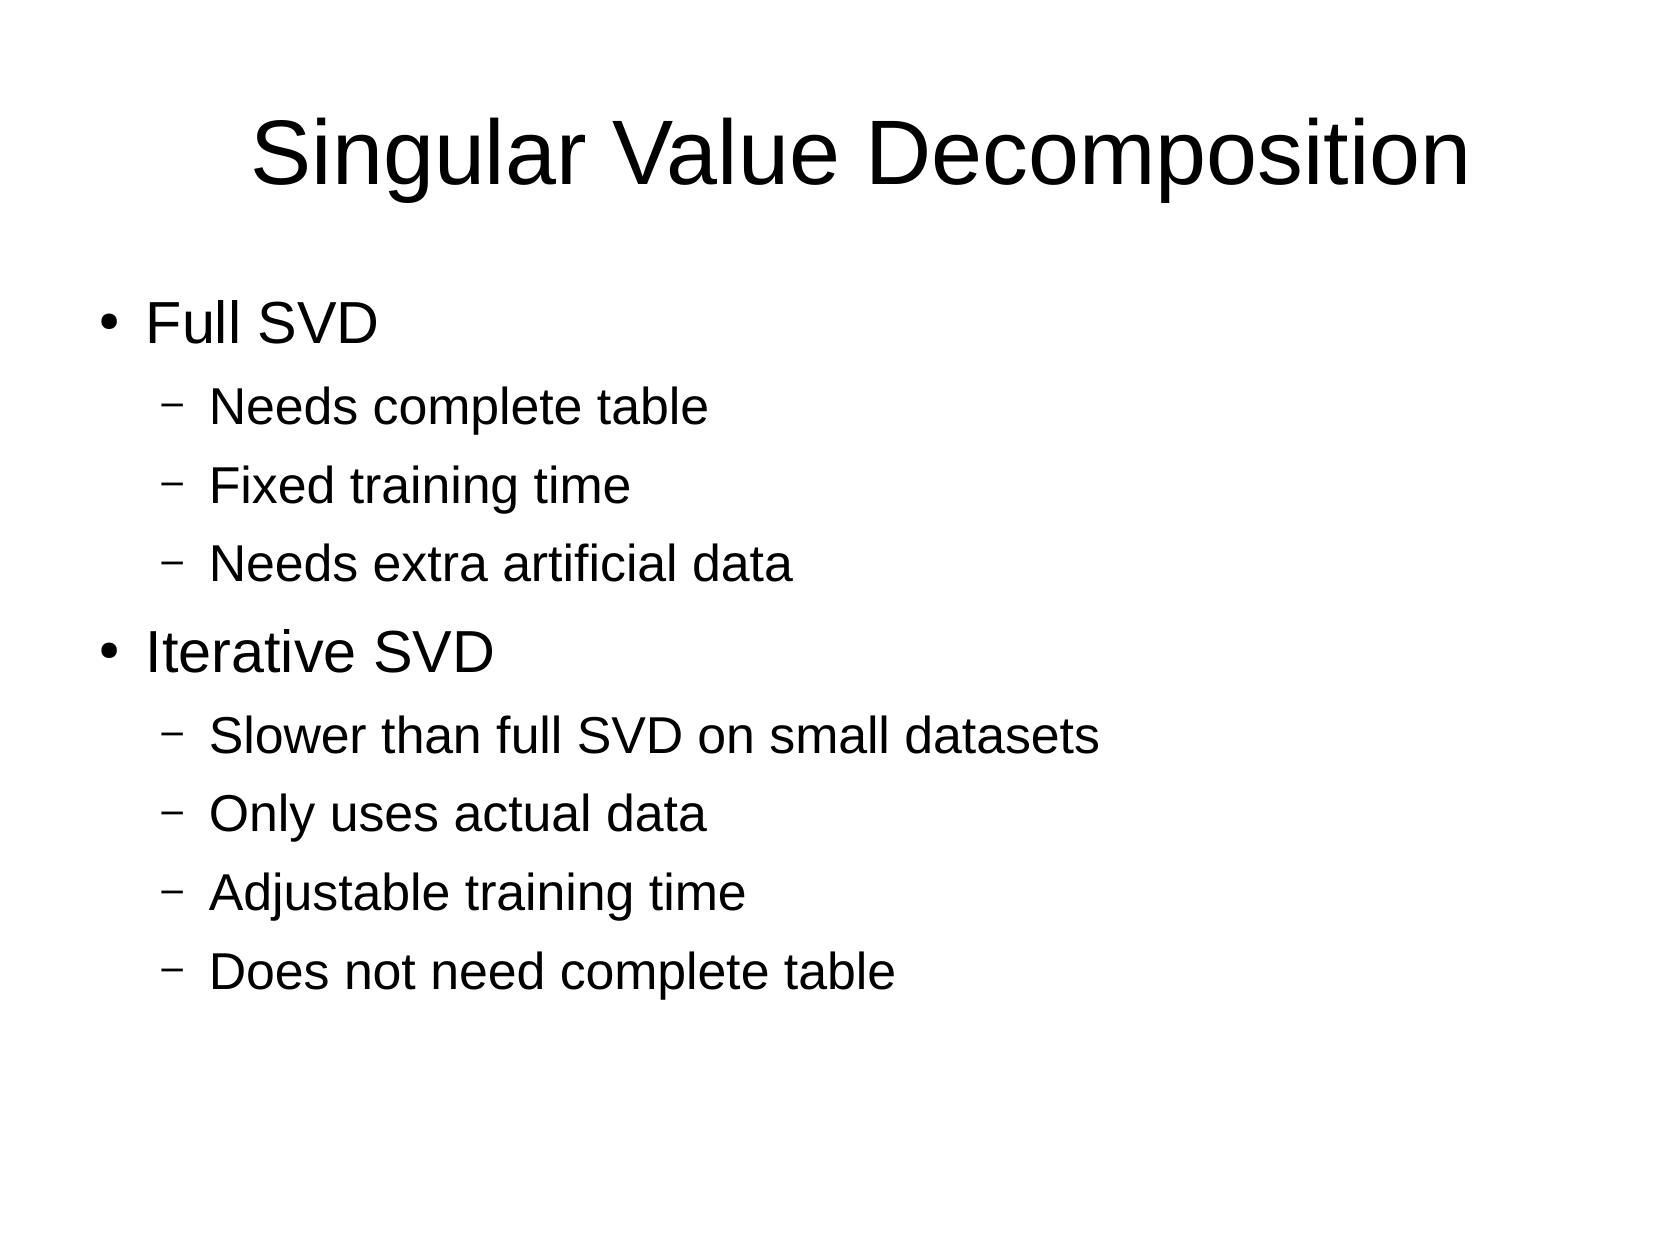

# Singular Value Decomposition
Full SVD
Needs complete table
Fixed training time
Needs extra artificial data
Iterative SVD
Slower than full SVD on small datasets
Only uses actual data
Adjustable training time
Does not need complete table